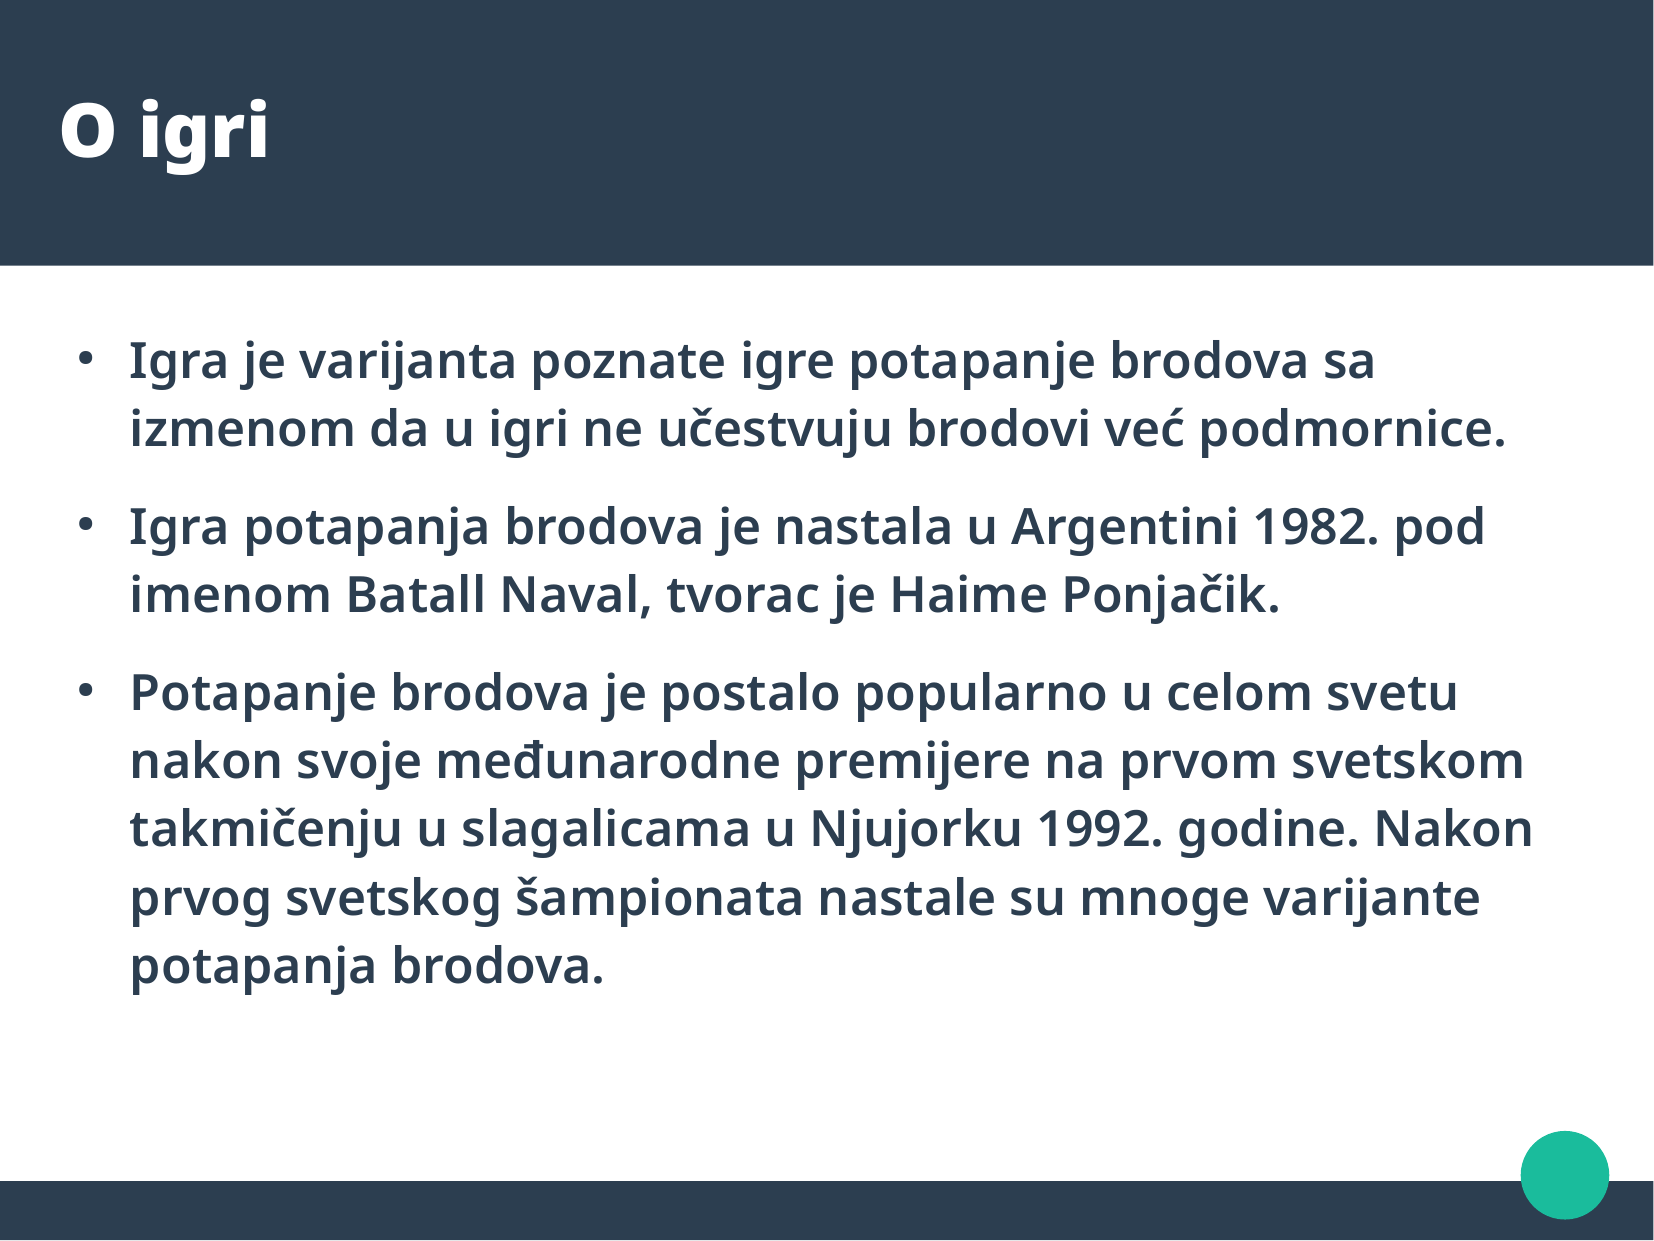

# O igri
Igra je varijanta poznate igre potapanje brodova sa izmenom da u igri ne učestvuju brodovi već podmornice.
Igra potapanja brodova je nastala u Argentini 1982. pod imenom Batall Naval, tvorac je Haime Ponjačik.
Potapanje brodova je postalo popularno u celom svetu nakon svoje međunarodne premijere na prvom svetskom takmičenju u slagalicama u Njujorku 1992. godine. Nakon prvog svetskog šampionata nastale su mnoge varijante potapanja brodova.